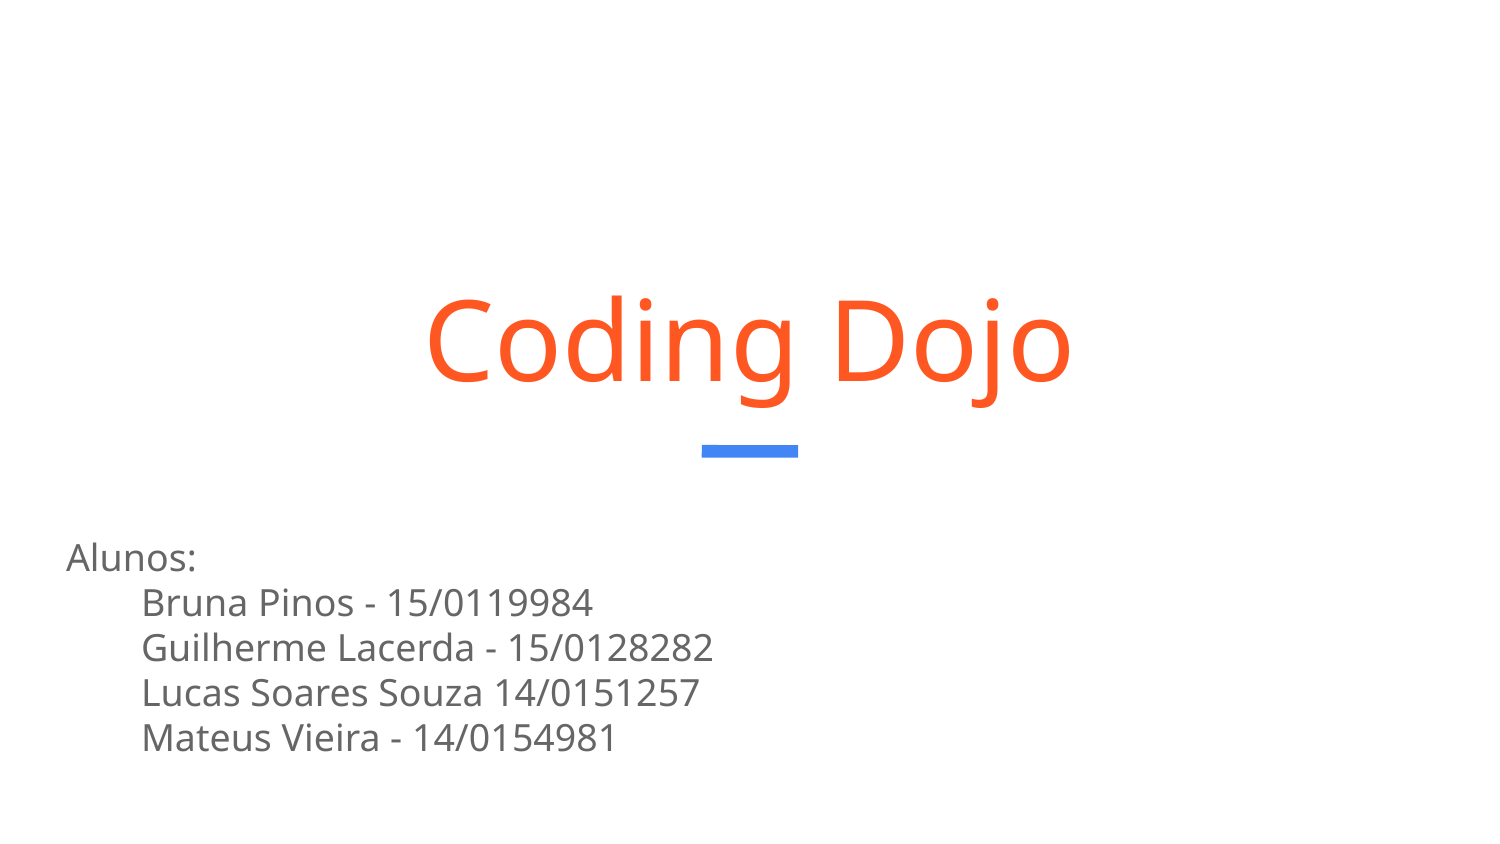

# Coding Dojo
Alunos:
Bruna Pinos - 15/0119984
Guilherme Lacerda - 15/0128282
Lucas Soares Souza 14/0151257
Mateus Vieira - 14/0154981